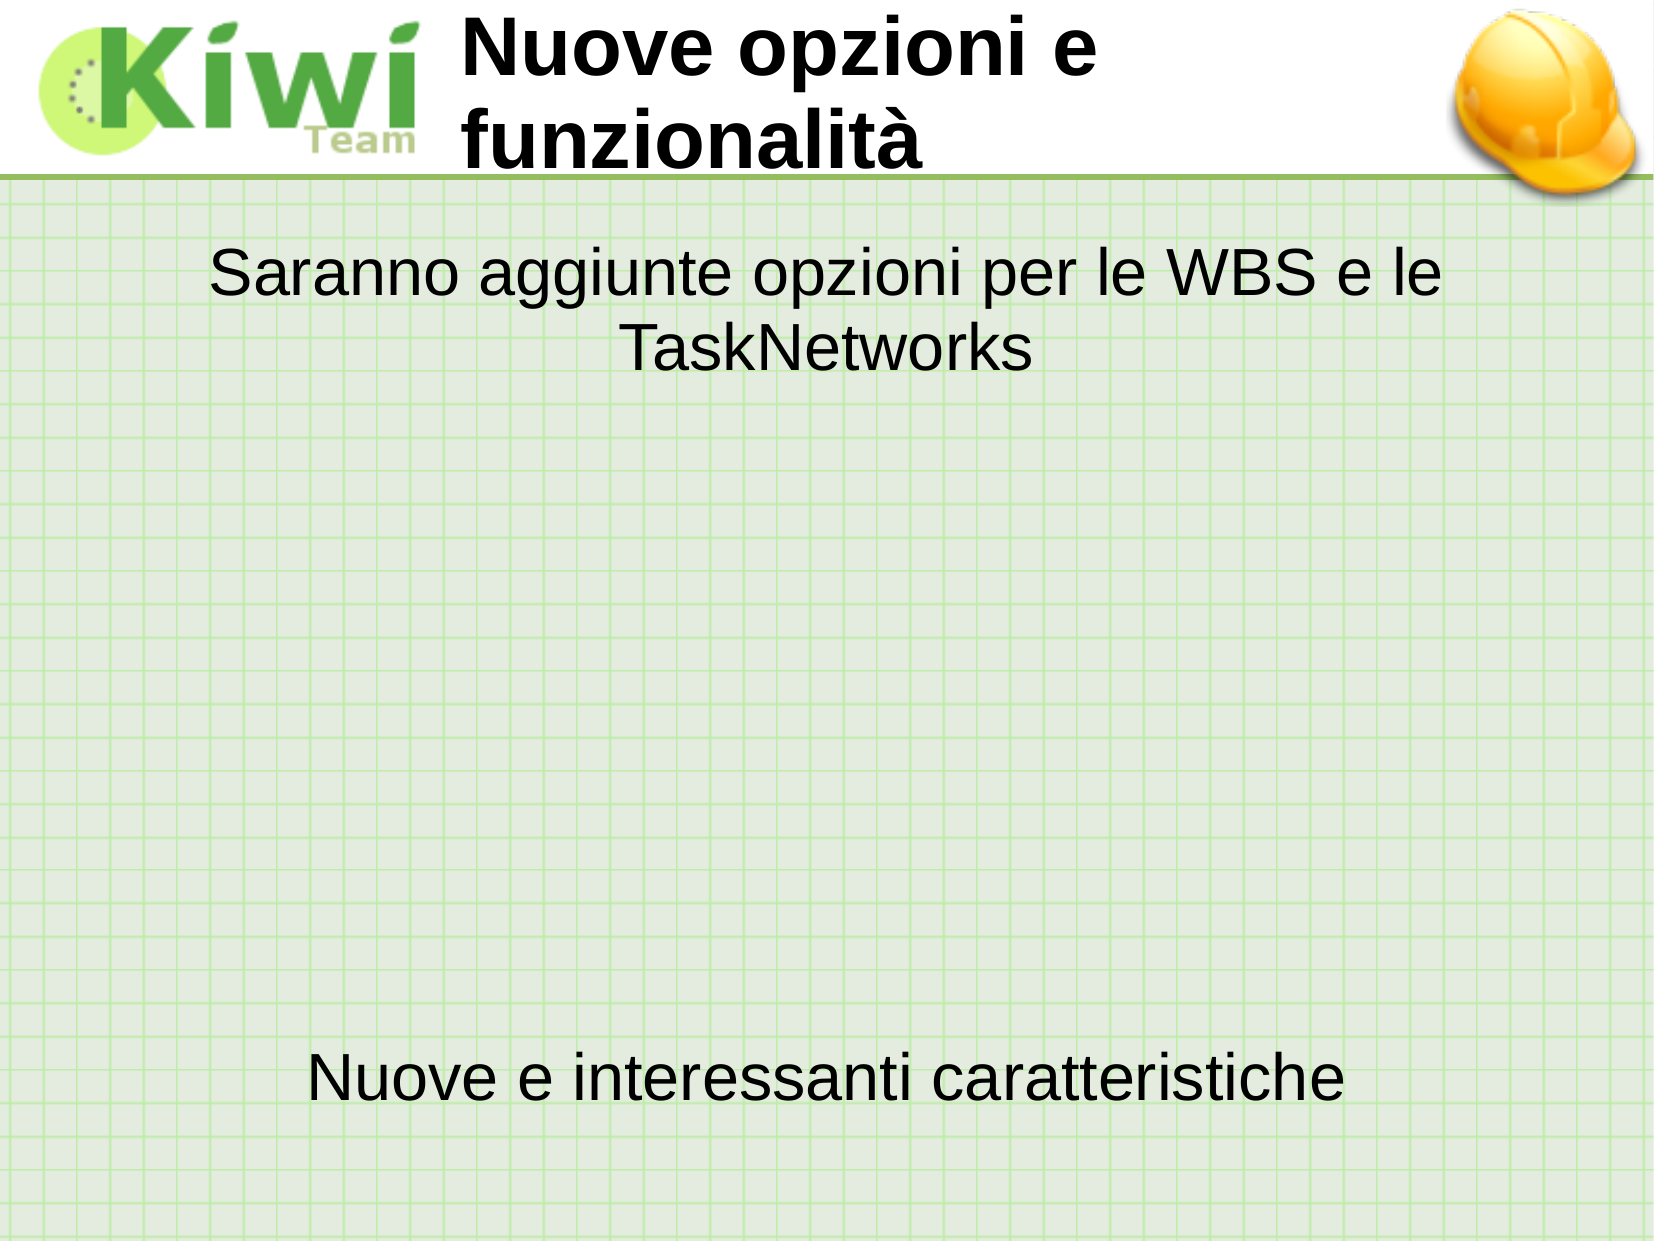

Nuove opzioni e funzionalità
# Saranno aggiunte opzioni per le WBS e le TaskNetworks
Nuove e interessanti caratteristiche